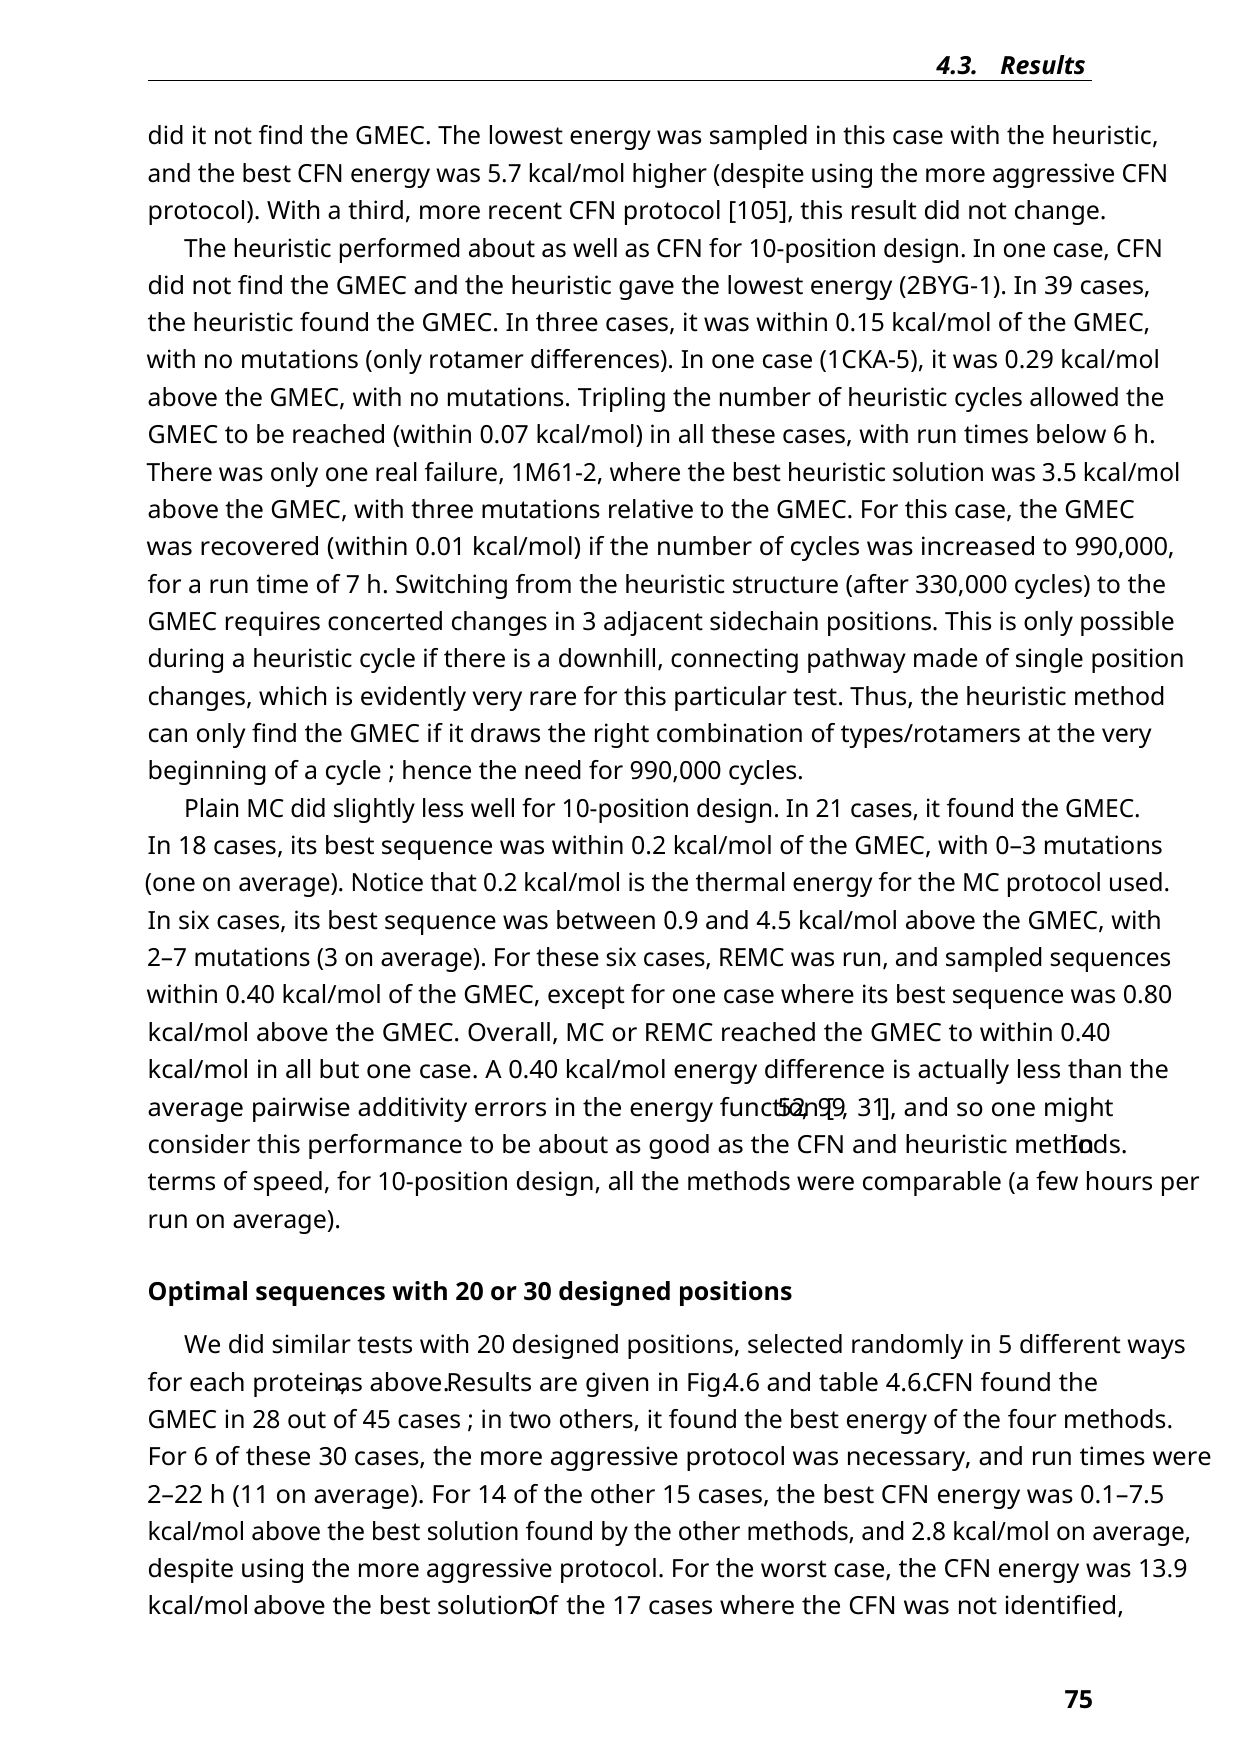

4.3.
Results
did it not find the GMEC. The lowest energy was sampled in this case with the heuristic,
and the best CFN energy was 5.7 kcal/mol higher (despite using the more aggressive CFN
protocol). With a third, more recent CFN protocol [105], this result did not change.
The heuristic performed about as well as CFN for 10-position design. In one case, CFN
did not find the GMEC and the heuristic gave the lowest energy (2BYG-1). In 39 cases,
the heuristic found the GMEC. In three cases, it was within 0.15 kcal/mol of the GMEC,
with no mutations (only rotamer differences). In one case (1CKA-5), it was 0.29 kcal/mol
above the GMEC, with no mutations. Tripling the number of heuristic cycles allowed the
GMEC to be reached (within 0.07 kcal/mol) in all these cases, with run times below 6 h.
There was only one real failure, 1M61-2, where the best heuristic solution was 3.5 kcal/mol
above the GMEC, with three mutations relative to the GMEC. For this case, the GMEC
was recovered (within 0.01 kcal/mol) if the number of cycles was increased to 990,000,
for a run time of 7 h. Switching from the heuristic structure (after 330,000 cycles) to the
GMEC requires concerted changes in 3 adjacent sidechain positions. This is only possible
during a heuristic cycle if there is a downhill, connecting pathway made of single position
changes, which is evidently very rare for this particular test. Thus, the heuristic method
can only find the GMEC if it draws the right combination of types/rotamers at the very
beginning of a cycle ; hence the need for 990,000 cycles.
Plain MC did slightly less well for 10-position design. In 21 cases, it found the GMEC.
In 18 cases, its best sequence was within 0.2 kcal/mol of the GMEC, with 0–3 mutations
(one on average). Notice that 0.2 kcal/mol is the thermal energy for the MC protocol used.
In six cases, its best sequence was between 0.9 and 4.5 kcal/mol above the GMEC, with
2–7 mutations (3 on average). For these six cases, REMC was run, and sampled sequences
within 0.40 kcal/mol of the GMEC, except for one case where its best sequence was 0.80
kcal/mol above the GMEC. Overall, MC or REMC reached the GMEC to within 0.40
kcal/mol in all but one case. A 0.40 kcal/mol energy difference is actually less than the
average pairwise additivity errors in the energy function [
52
,
99
,
31
], and so one might
consider this performance to be about as good as the CFN and heuristic methods.
In
terms of speed, for 10-position design, all the methods were comparable (a few hours per
run on average).
Optimal sequences with 20 or 30 designed positions
We did similar tests with 20 designed positions, selected randomly in 5 different ways
for each protein,
as above.
Results are given in Fig.
4.6 and table 4.6.
CFN found the
GMEC in 28 out of 45 cases ; in two others, it found the best energy of the four methods.
For 6 of these 30 cases, the more aggressive protocol was necessary, and run times were
2–22 h (11 on average). For 14 of the other 15 cases, the best CFN energy was 0.1–7.5
kcal/mol above the best solution found by the other methods, and 2.8 kcal/mol on average,
despite using the more aggressive protocol. For the worst case, the CFN energy was 13.9
kcal/mol
above the best solution.
Of
the 17 cases where the CFN was not identified,
75